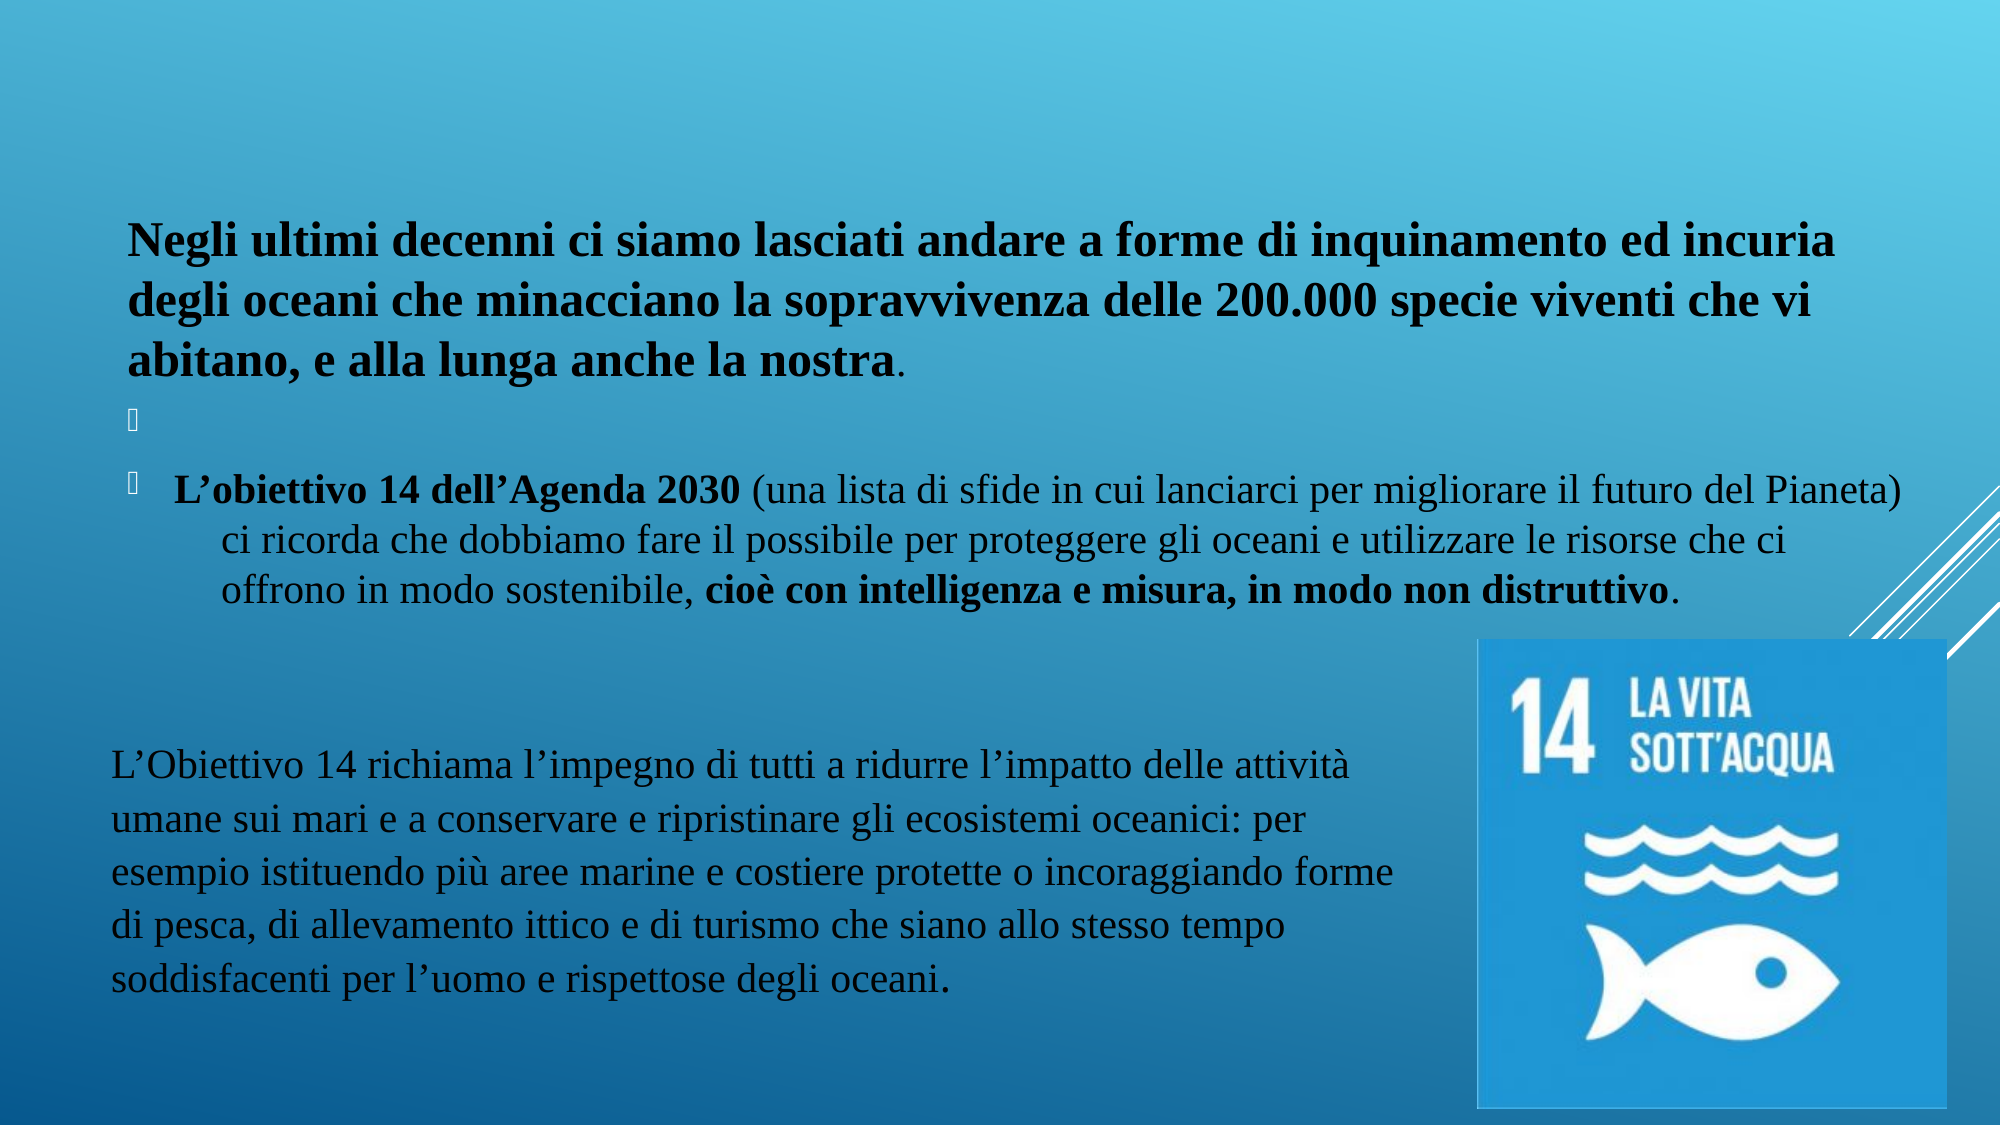

# Negli ultimi decenni ci siamo lasciati andare a forme di inquinamento ed incuria degli oceani che minacciano la sopravvivenza delle 200.000 specie viventi che vi abitano, e alla lunga anche la nostra.
L’obiettivo 14 dell’Agenda 2030 (una lista di sfide in cui lanciarci per migliorare il futuro del Pianeta) ci ricorda che dobbiamo fare il possibile per proteggere gli oceani e utilizzare le risorse che ci offrono in modo sostenibile, cioè con intelligenza e misura, in modo non distruttivo.
L’Obiettivo 14 richiama l’impegno di tutti a ridurre l’impatto delle attività umane sui mari e a conservare e ripristinare gli ecosistemi oceanici: per esempio istituendo più aree marine e costiere protette o incoraggiando forme di pesca, di allevamento ittico e di turismo che siano allo stesso tempo soddisfacenti per l’uomo e rispettose degli oceani.